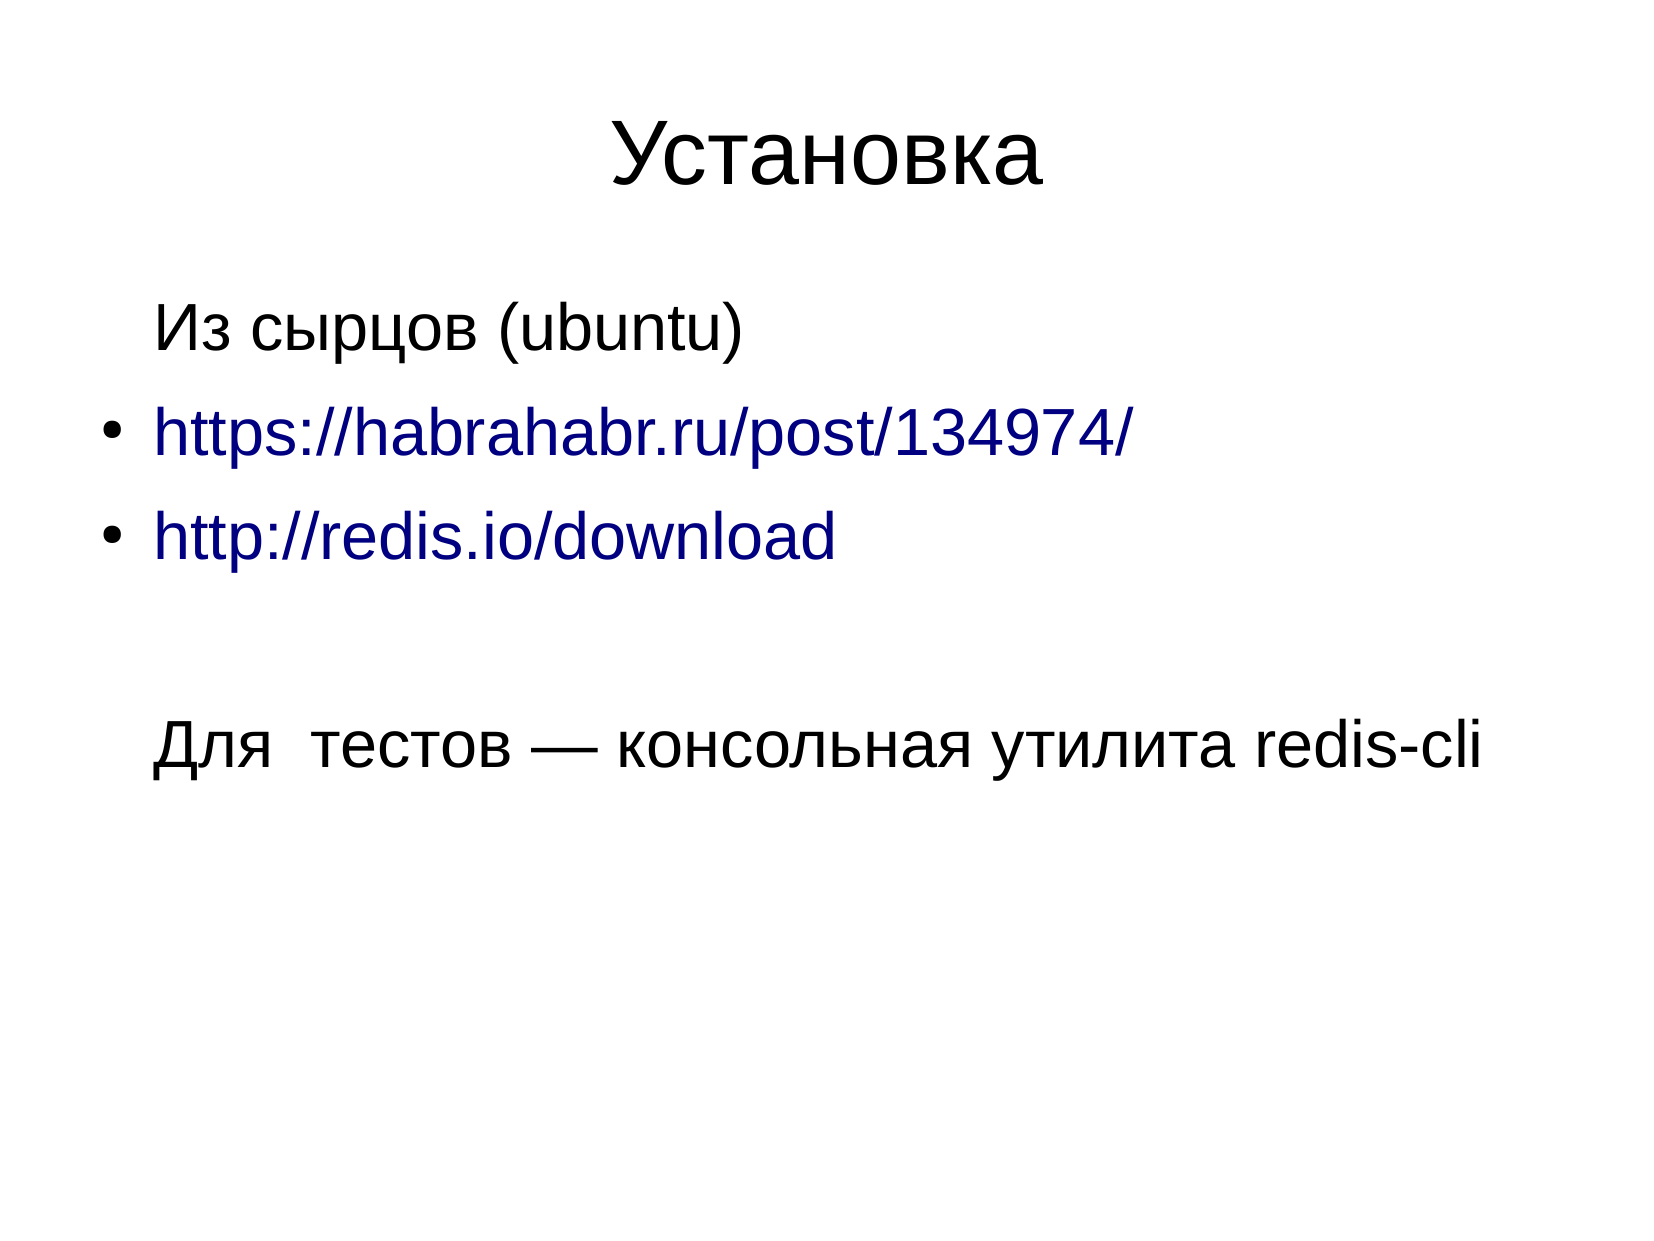

# Установка
Из сырцов (ubuntu)
https://habrahabr.ru/post/134974/
http://redis.io/download
Для тестов — консольная утилита redis-cli